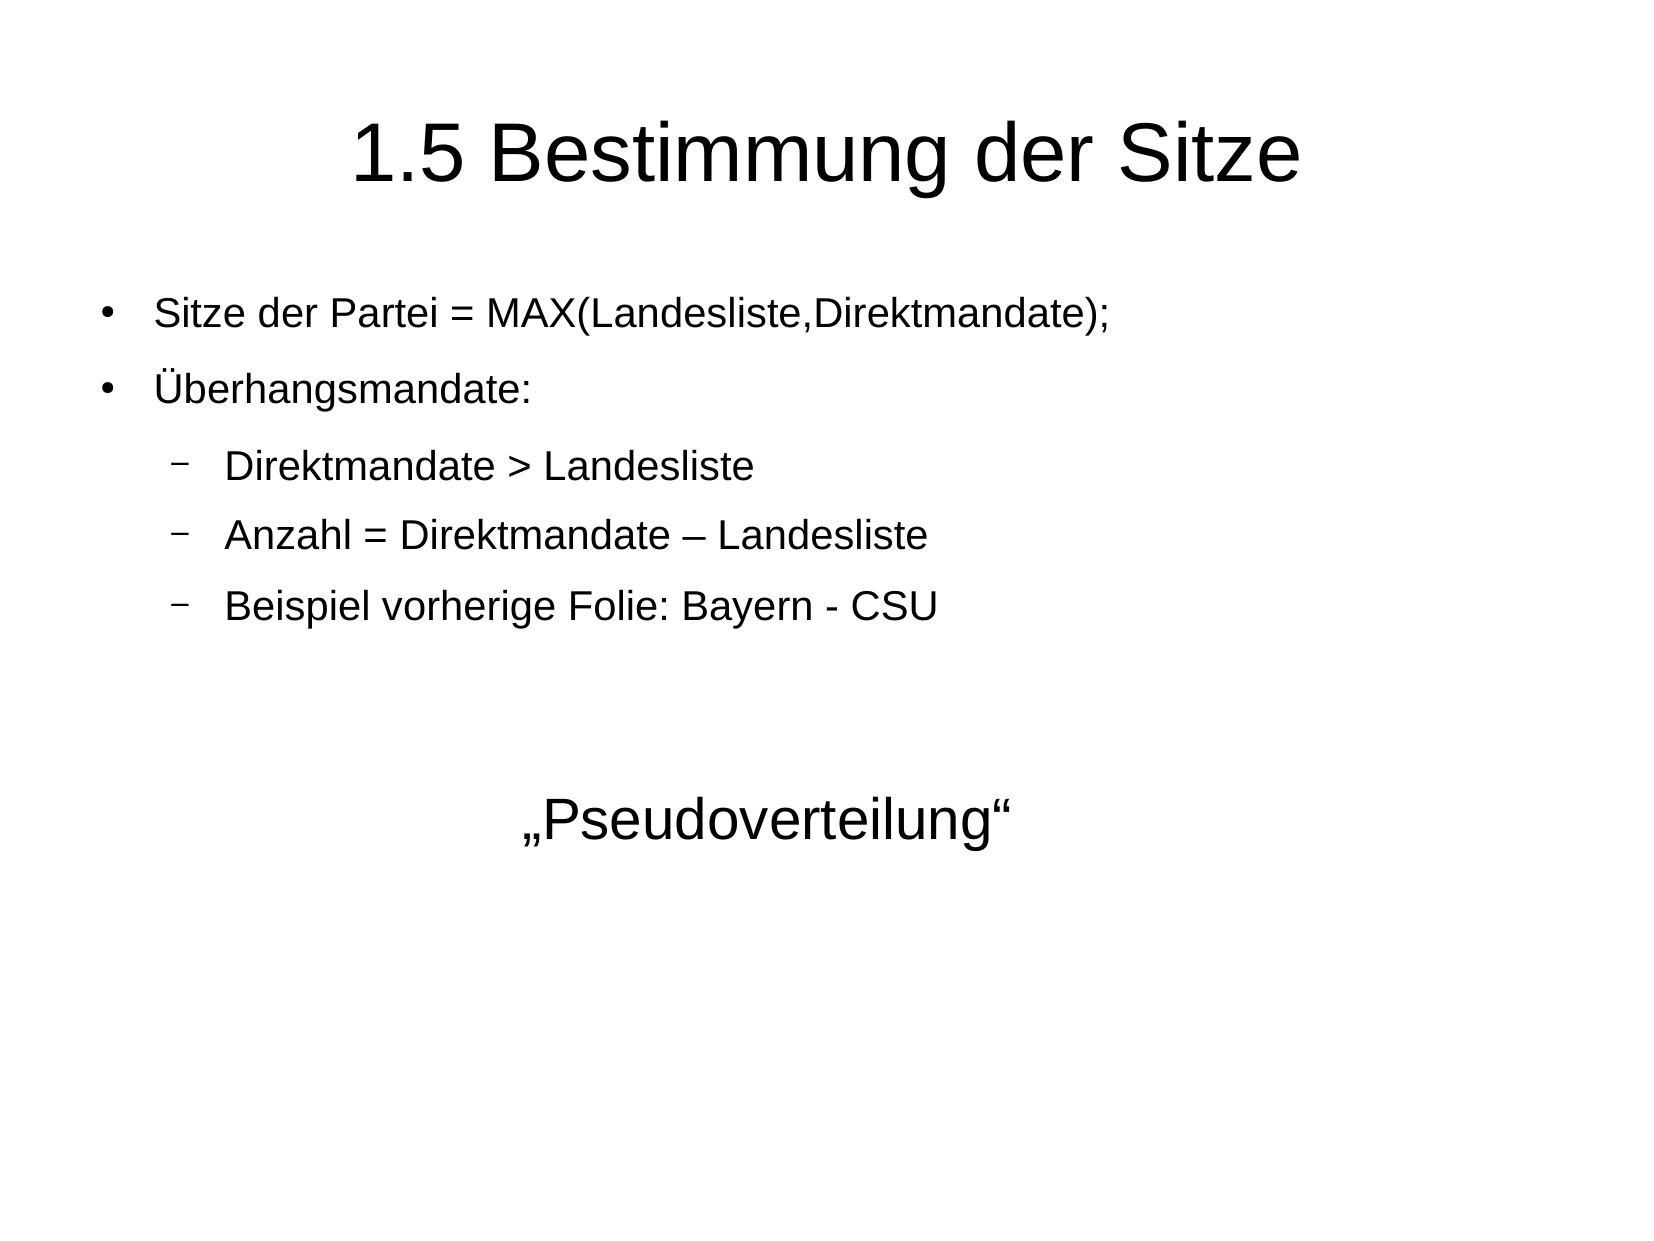

# 1.5 Bestimmung der Sitze
Sitze der Partei = MAX(Landesliste,Direktmandate);
Überhangsmandate:
Direktmandate > Landesliste
Anzahl = Direktmandate – Landesliste
Beispiel vorherige Folie: Bayern - CSU
„Pseudoverteilung“